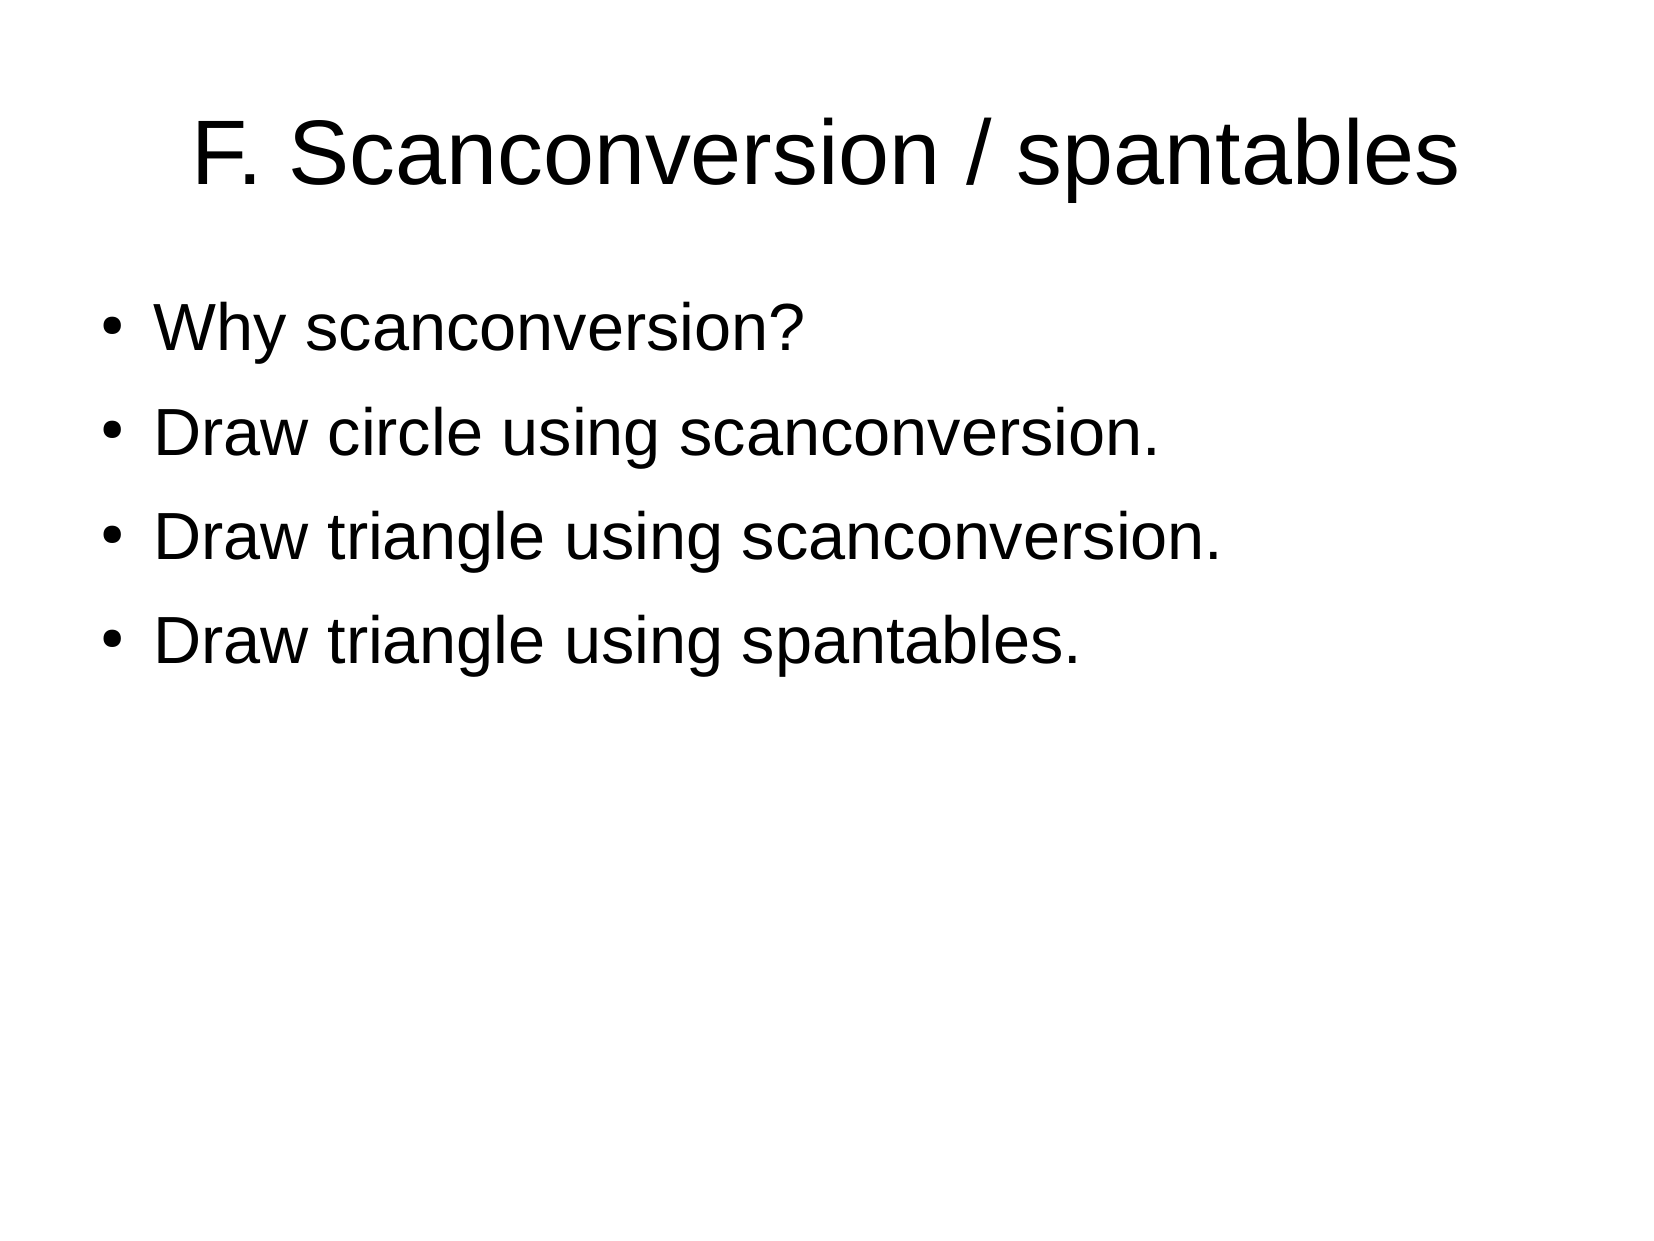

# F. Scanconversion / spantables
Why scanconversion?
Draw circle using scanconversion.
Draw triangle using scanconversion.
Draw triangle using spantables.